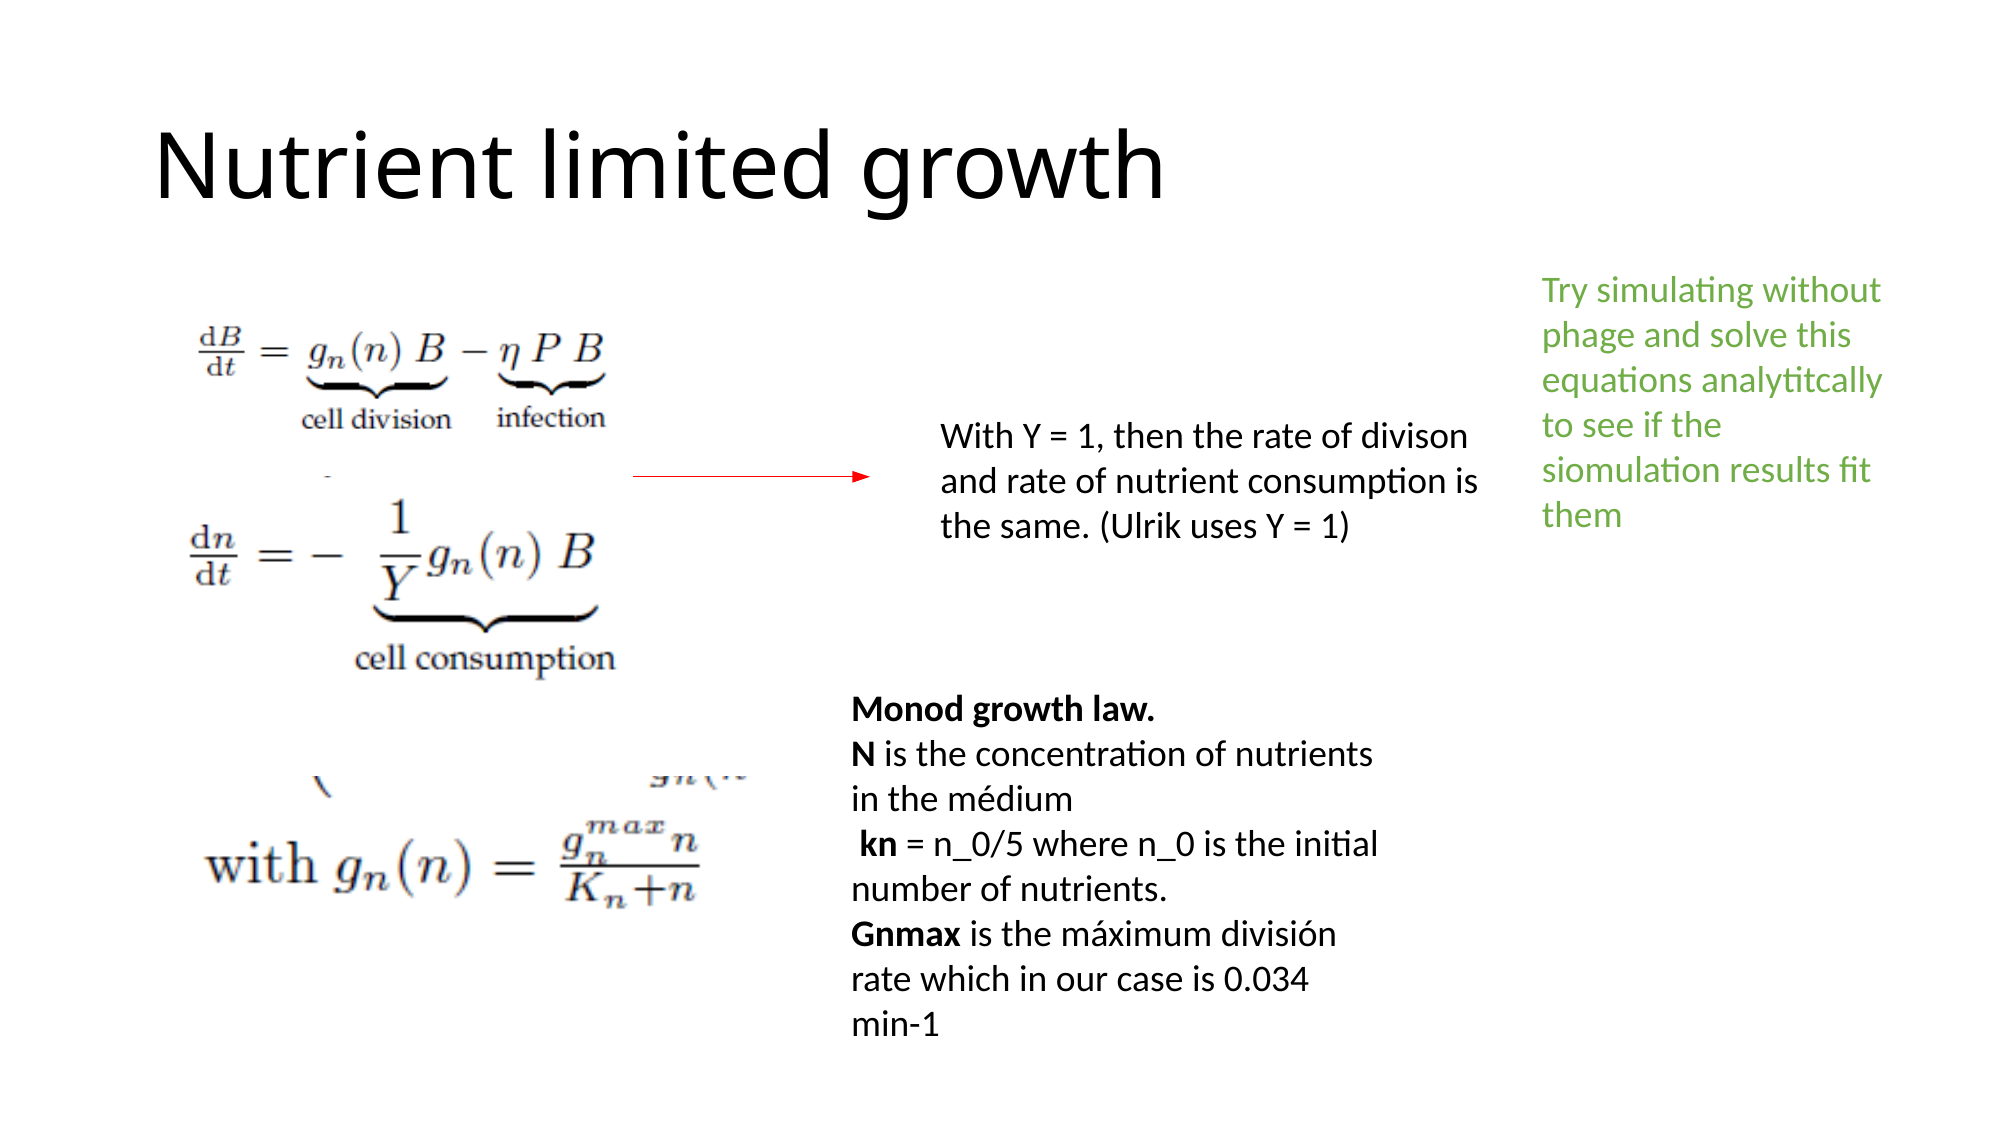

# Nutrient limited growth
Try simulating without phage and solve this equations analytitcally to see if the siomulation results fit them
With Y = 1, then the rate of divison and rate of nutrient consumption is the same. (Ulrik uses Y = 1)
Monod growth law.
N is the concentration of nutrients in the médium
 kn = n_0/5 where n_0 is the initial number of nutrients.
Gnmax is the máximum división rate which in our case is 0.034 min-1